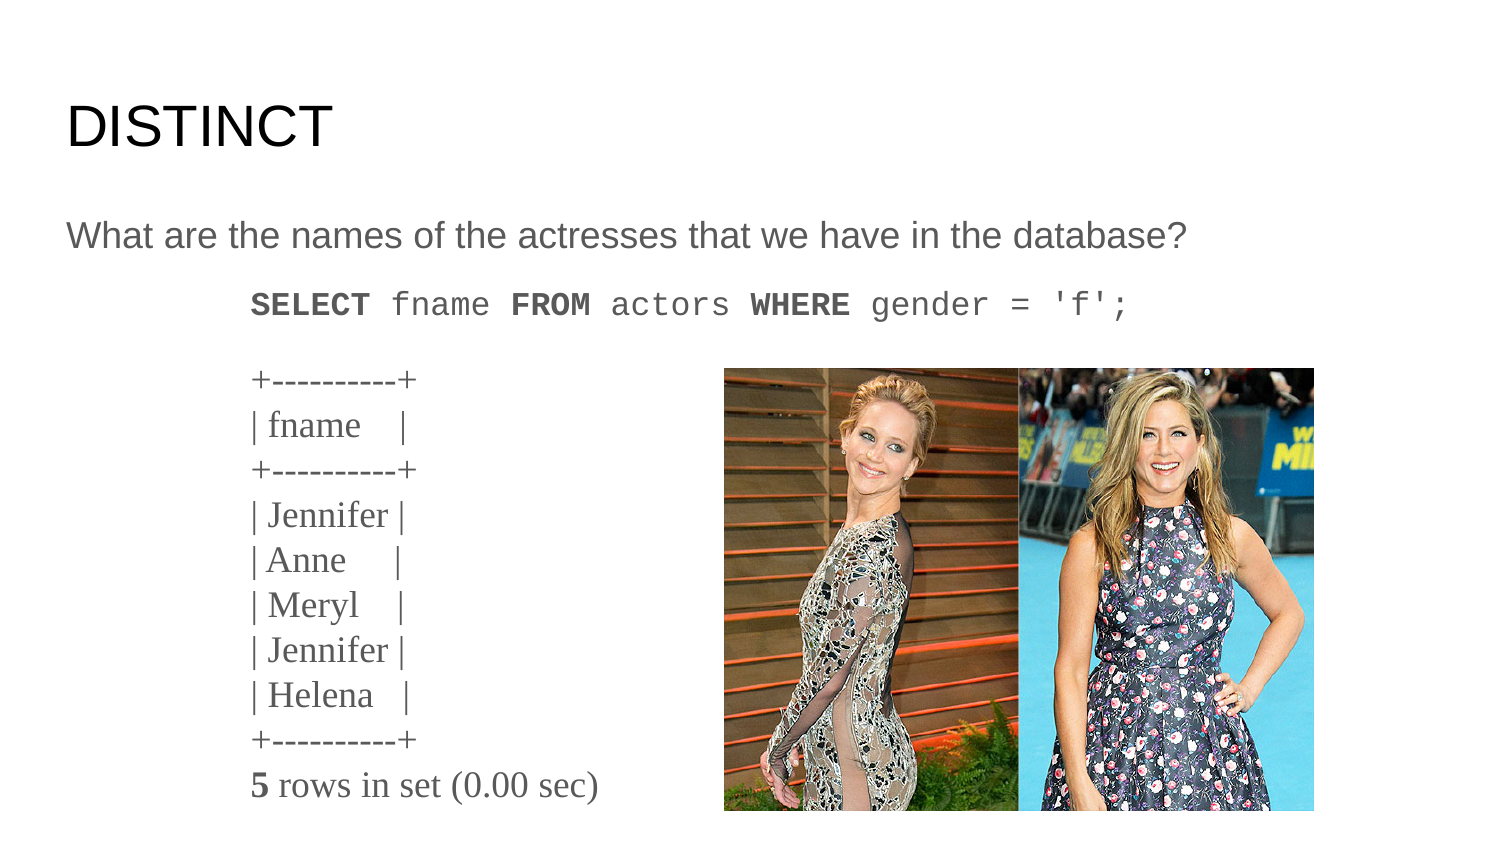

# DISTINCT
What are the names of the actresses that we have in the database?
SELECT fname FROM actors WHERE gender = 'f';
+----------+
| fname |
+----------+
| Jennifer |
| Anne |
| Meryl |
| Jennifer |
| Helena |
+----------+
5 rows in set (0.00 sec)